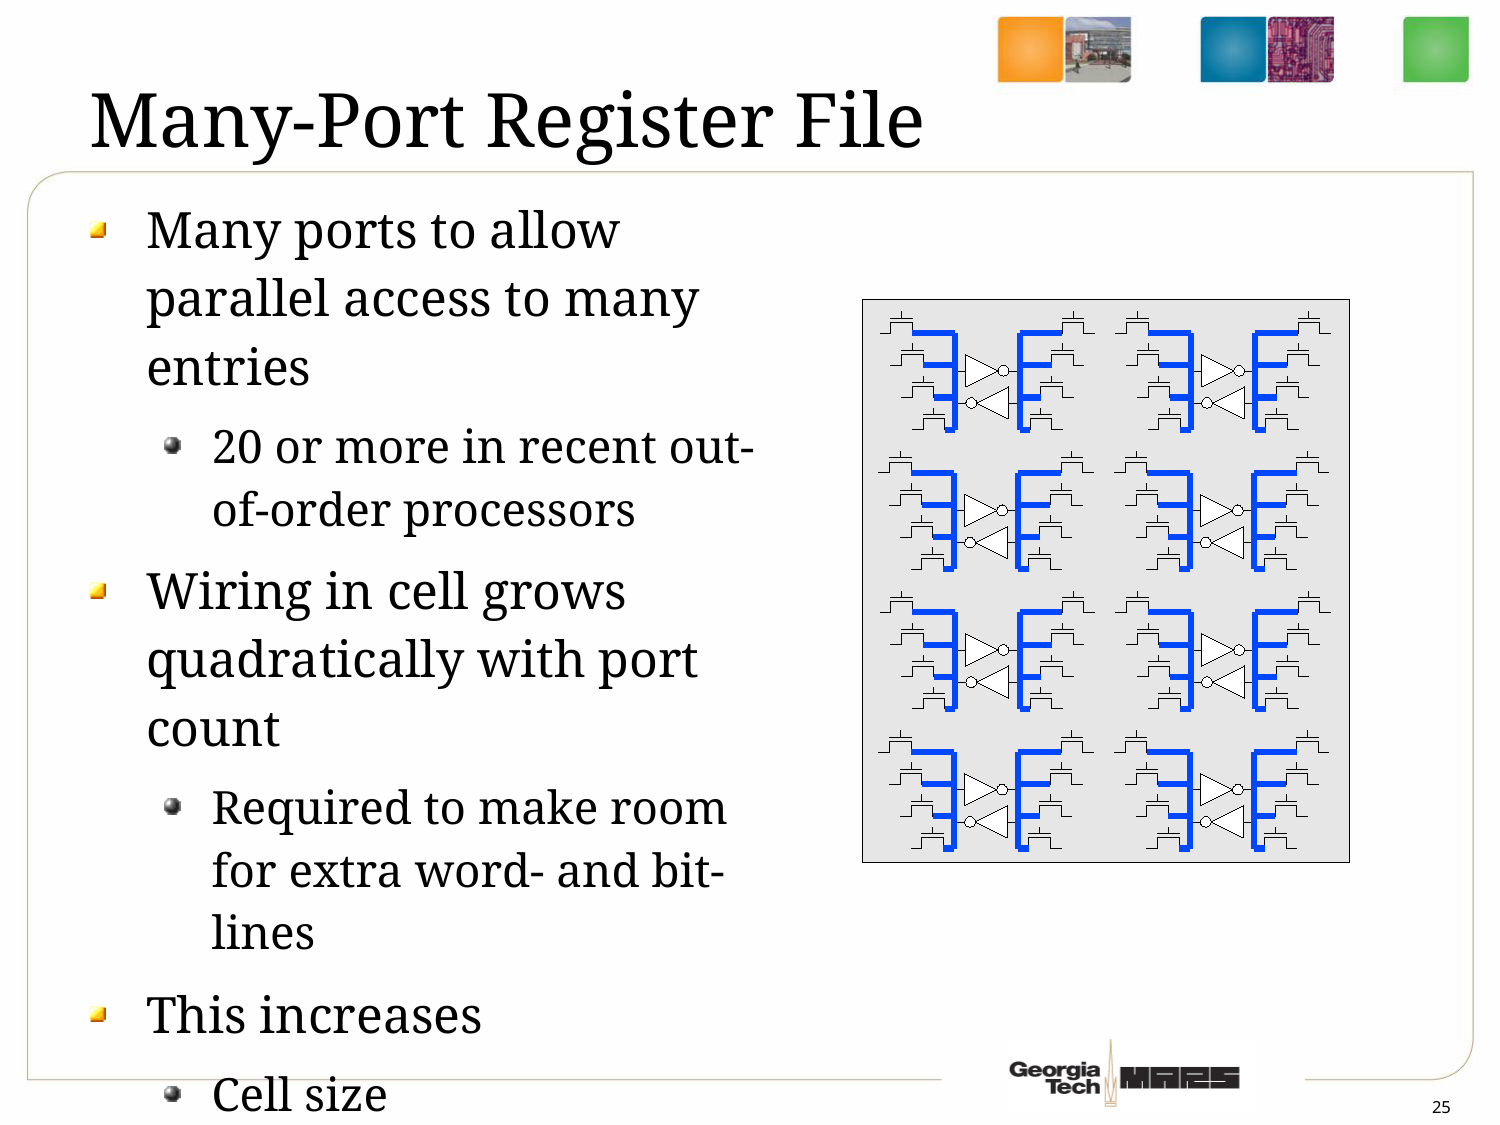

# Many-Port Register File
Many ports to allow parallel access to many entries
20 or more in recent out-of-order processors
Wiring in cell grows quadratically with port count
Required to make room for extra word- and bit-lines
This increases
Cell size
Word-line length
Bit-line length
All of these slow circuit down
25